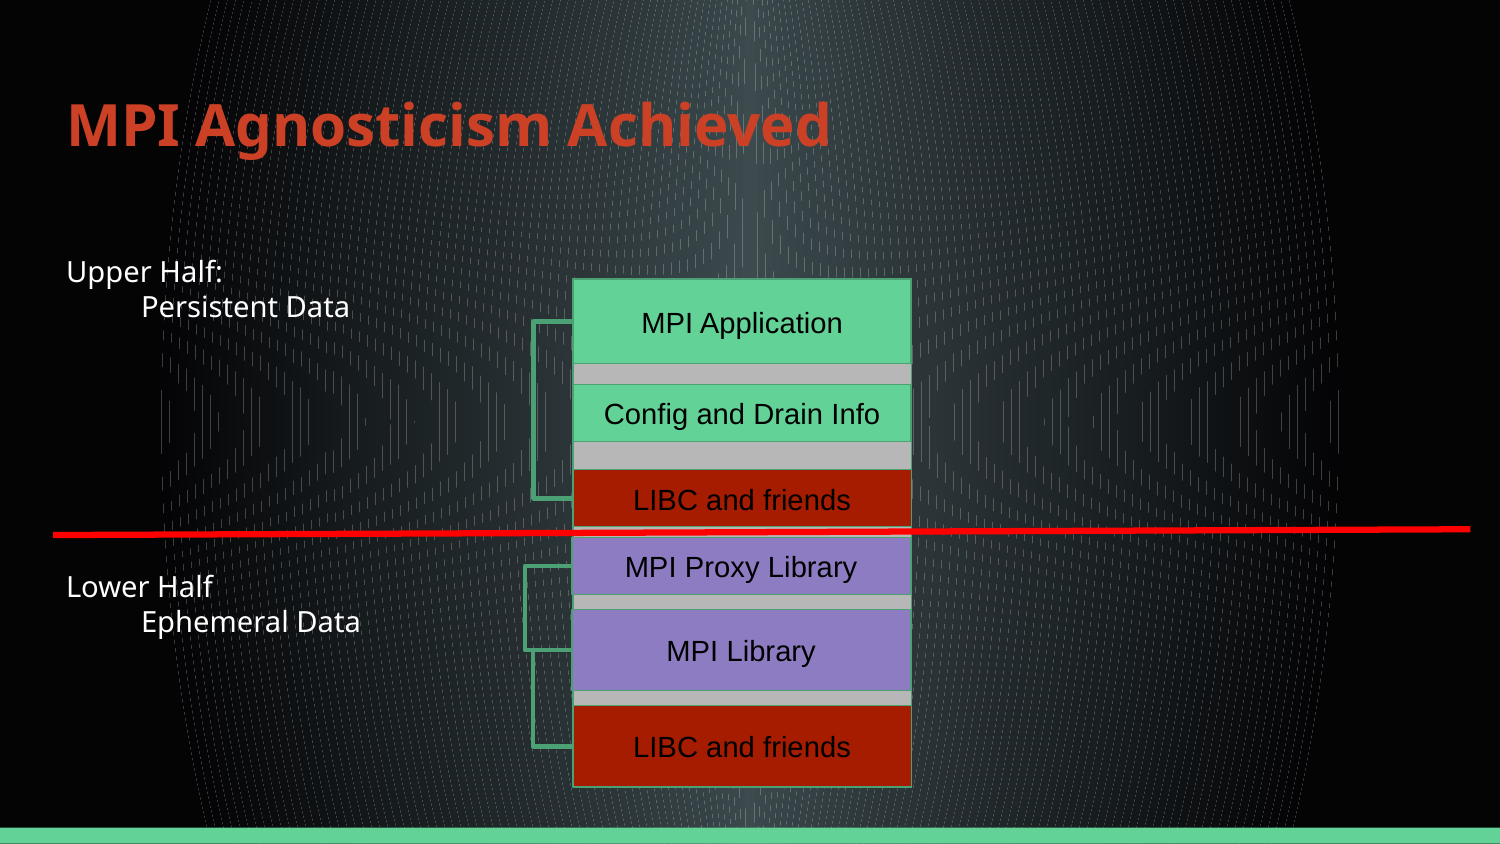

# MPI Agnosticism Achieved
Upper Half:
	Persistent Data
Lower Half
	Ephemeral Data
MPI Application
Config and Drain Info
LIBC and friends
MPI Proxy Library
MPI Library
LIBC and friends